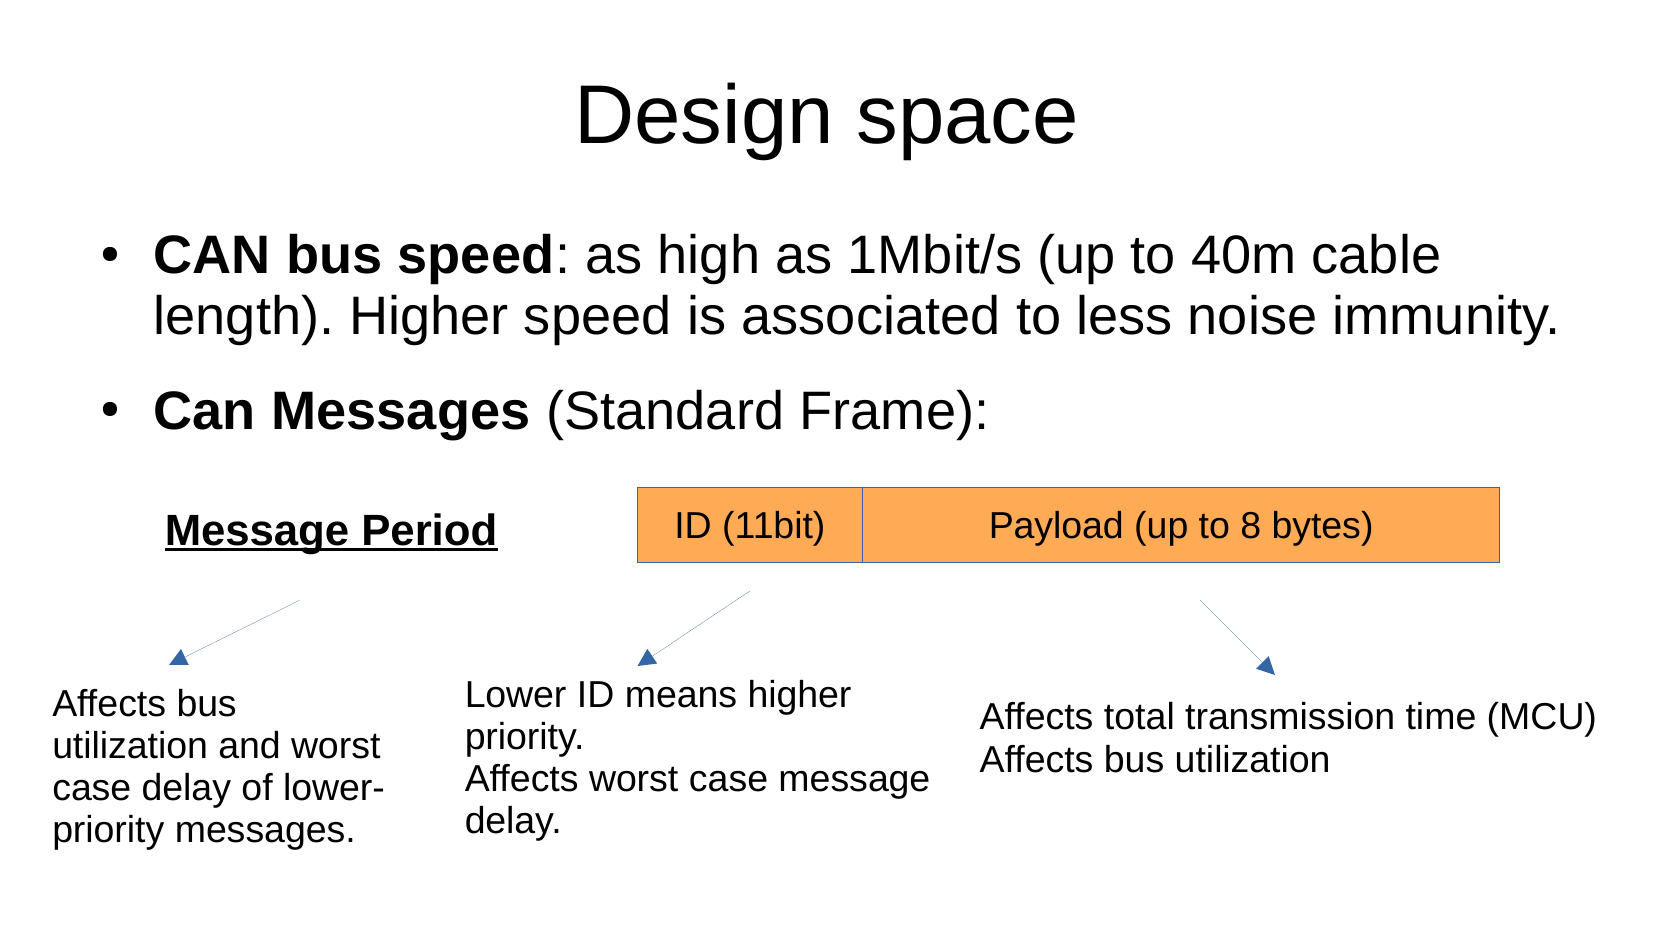

# Design space
CAN bus speed: as high as 1Mbit/s (up to 40m cable length). Higher speed is associated to less noise immunity.
Can Messages (Standard Frame):
ID (11bit)
Payload (up to 8 bytes)
Message Period
Lower ID means higher priority.
Affects worst case message delay.
Affects bus utilization and worst case delay of lower-priority messages.
Affects total transmission time (MCU)
Affects bus utilization